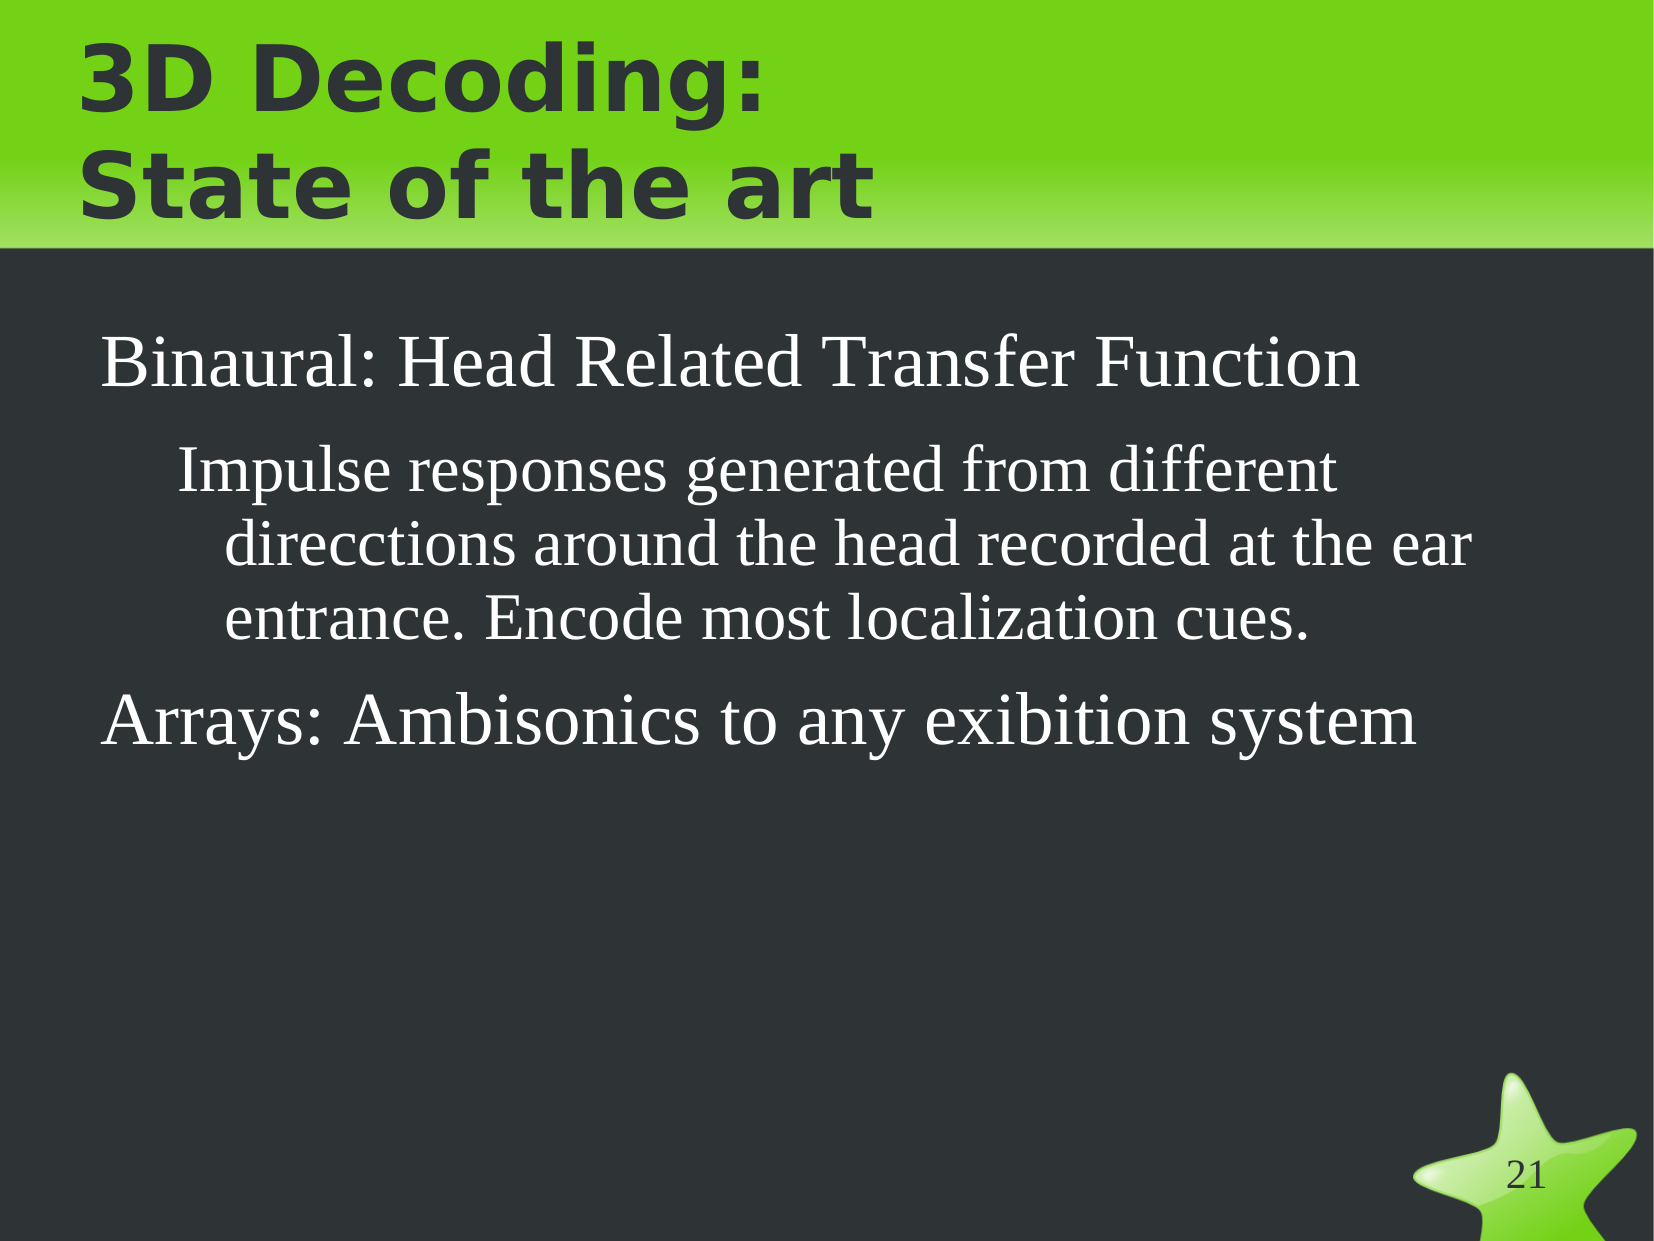

# 3D Decoding: State of the art
Binaural: Head Related Transfer Function
Impulse responses generated from different direcctions around the head recorded at the ear entrance. Encode most localization cues.
Arrays: Ambisonics to any exibition system
21